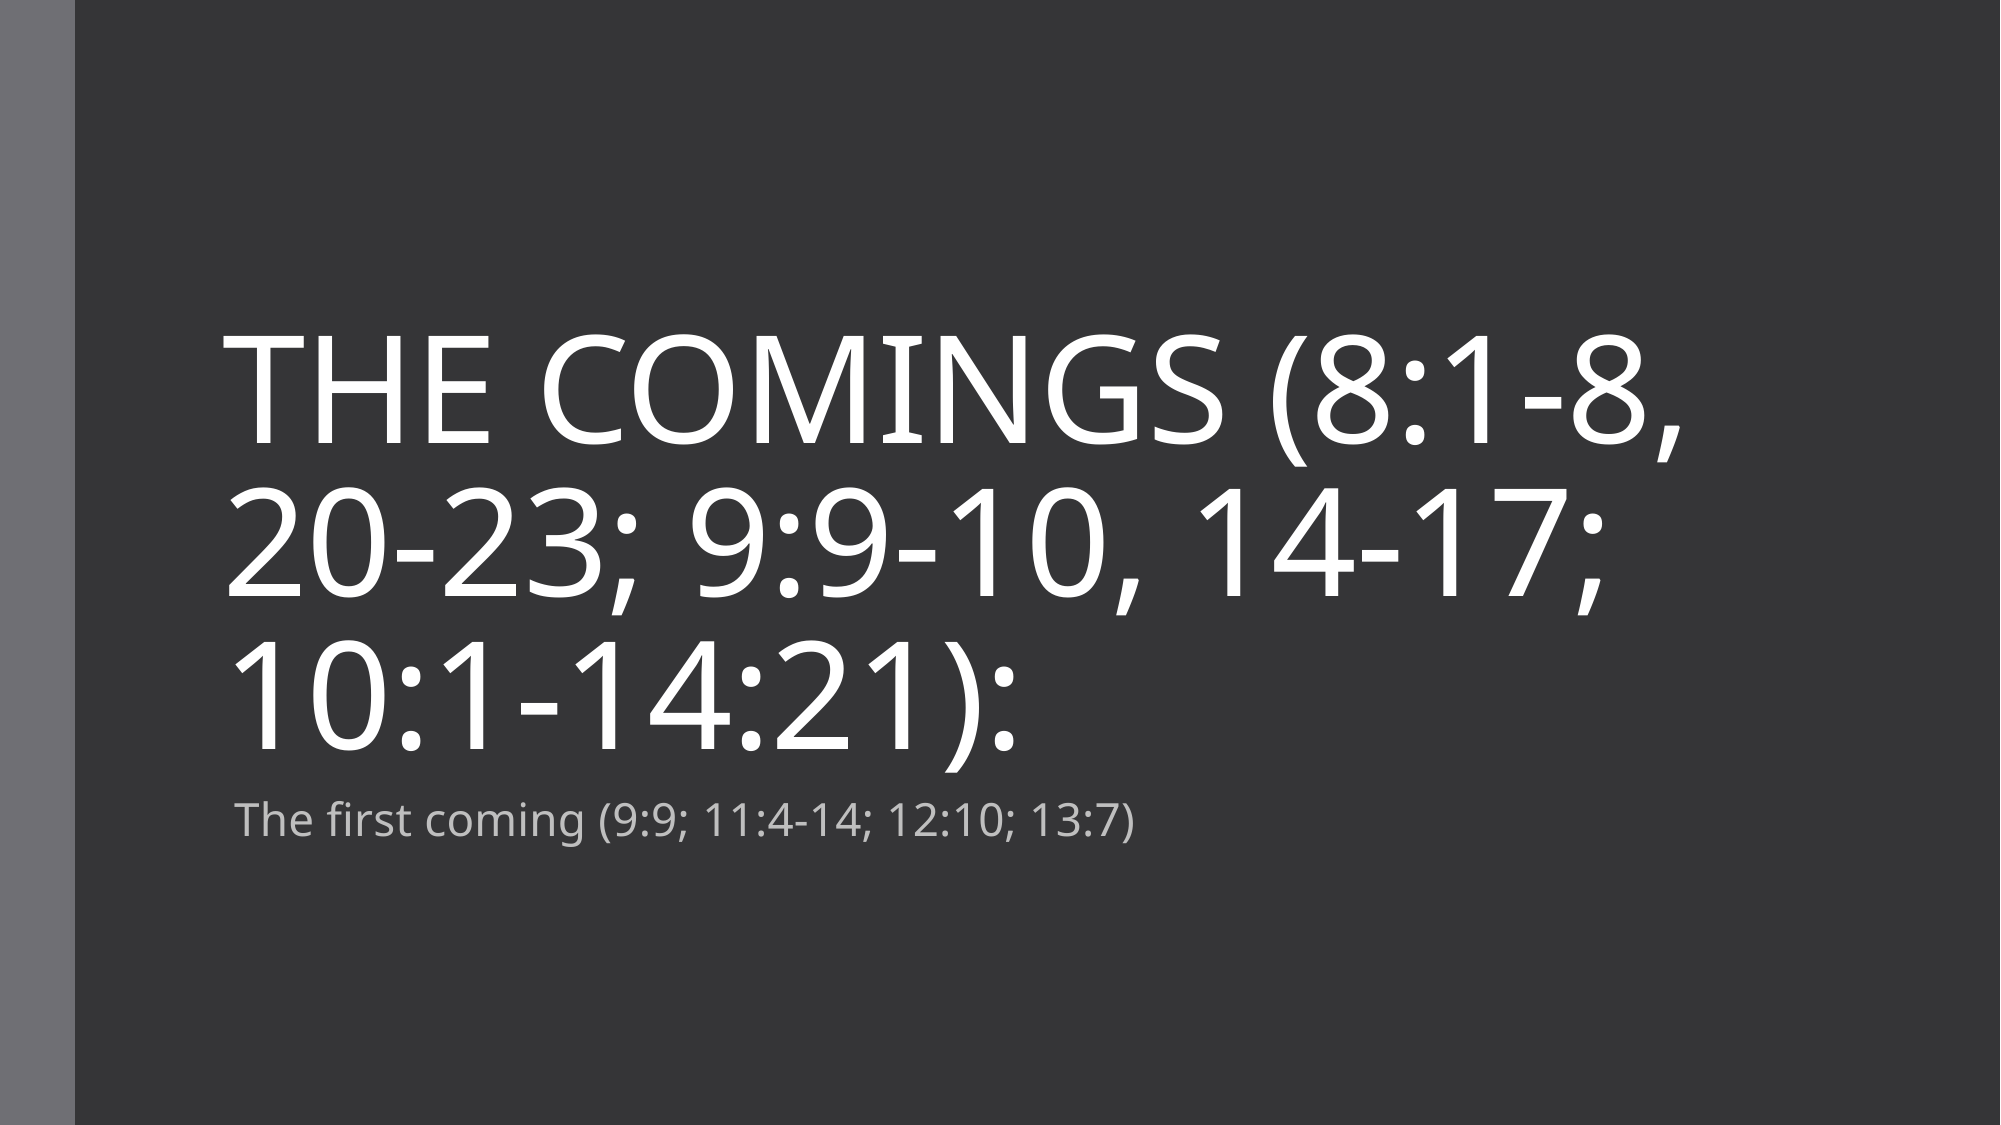

# THE COMINGS (8:1-8, 20-23; 9:9-10, 14-17; 10:1-14:21):
 The first coming (9:9; 11:4-14; 12:10; 13:7)